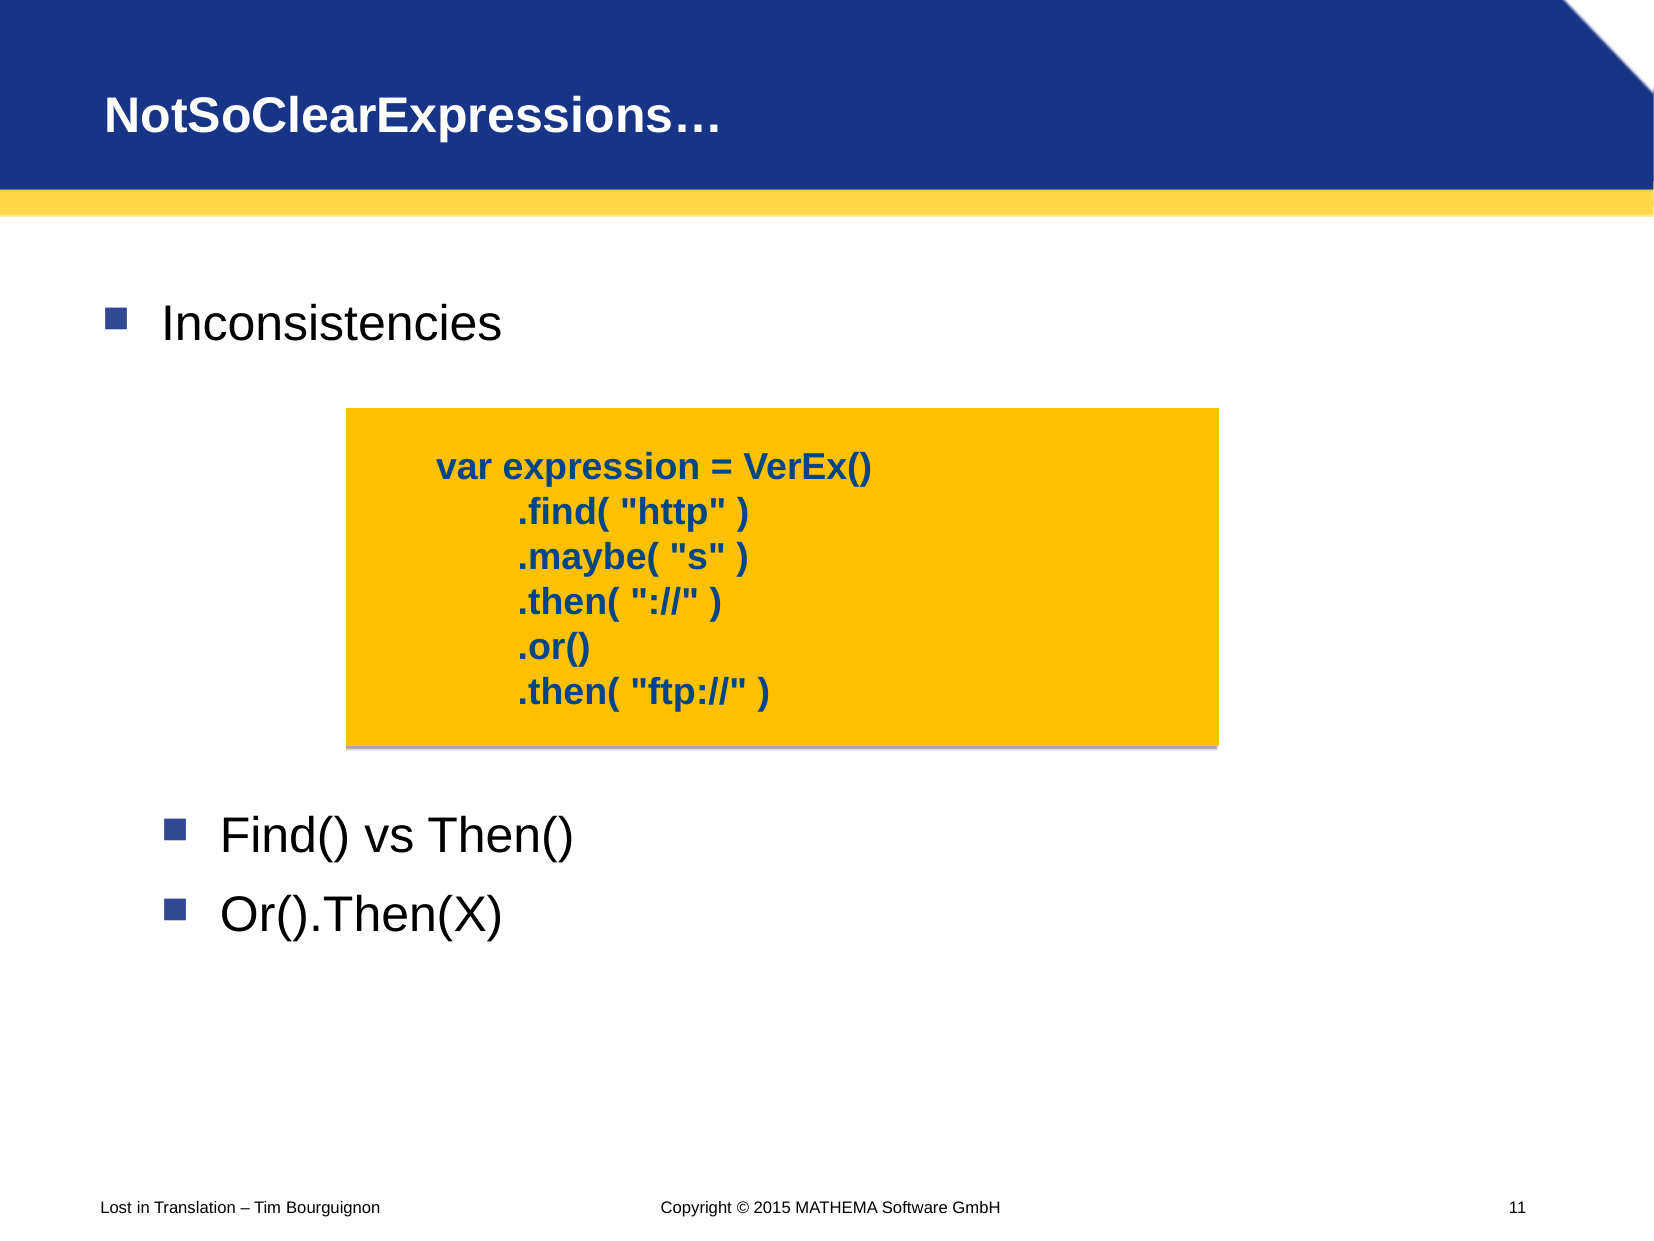

# NotSoClearExpressions…
Inconsistencies
Find() vs Then()
Or().Then(X)
var expression = VerEx()
	.find( "http" )
	.maybe( "s" )
	.then( "://" )
	.or()
	.then( "ftp://" )